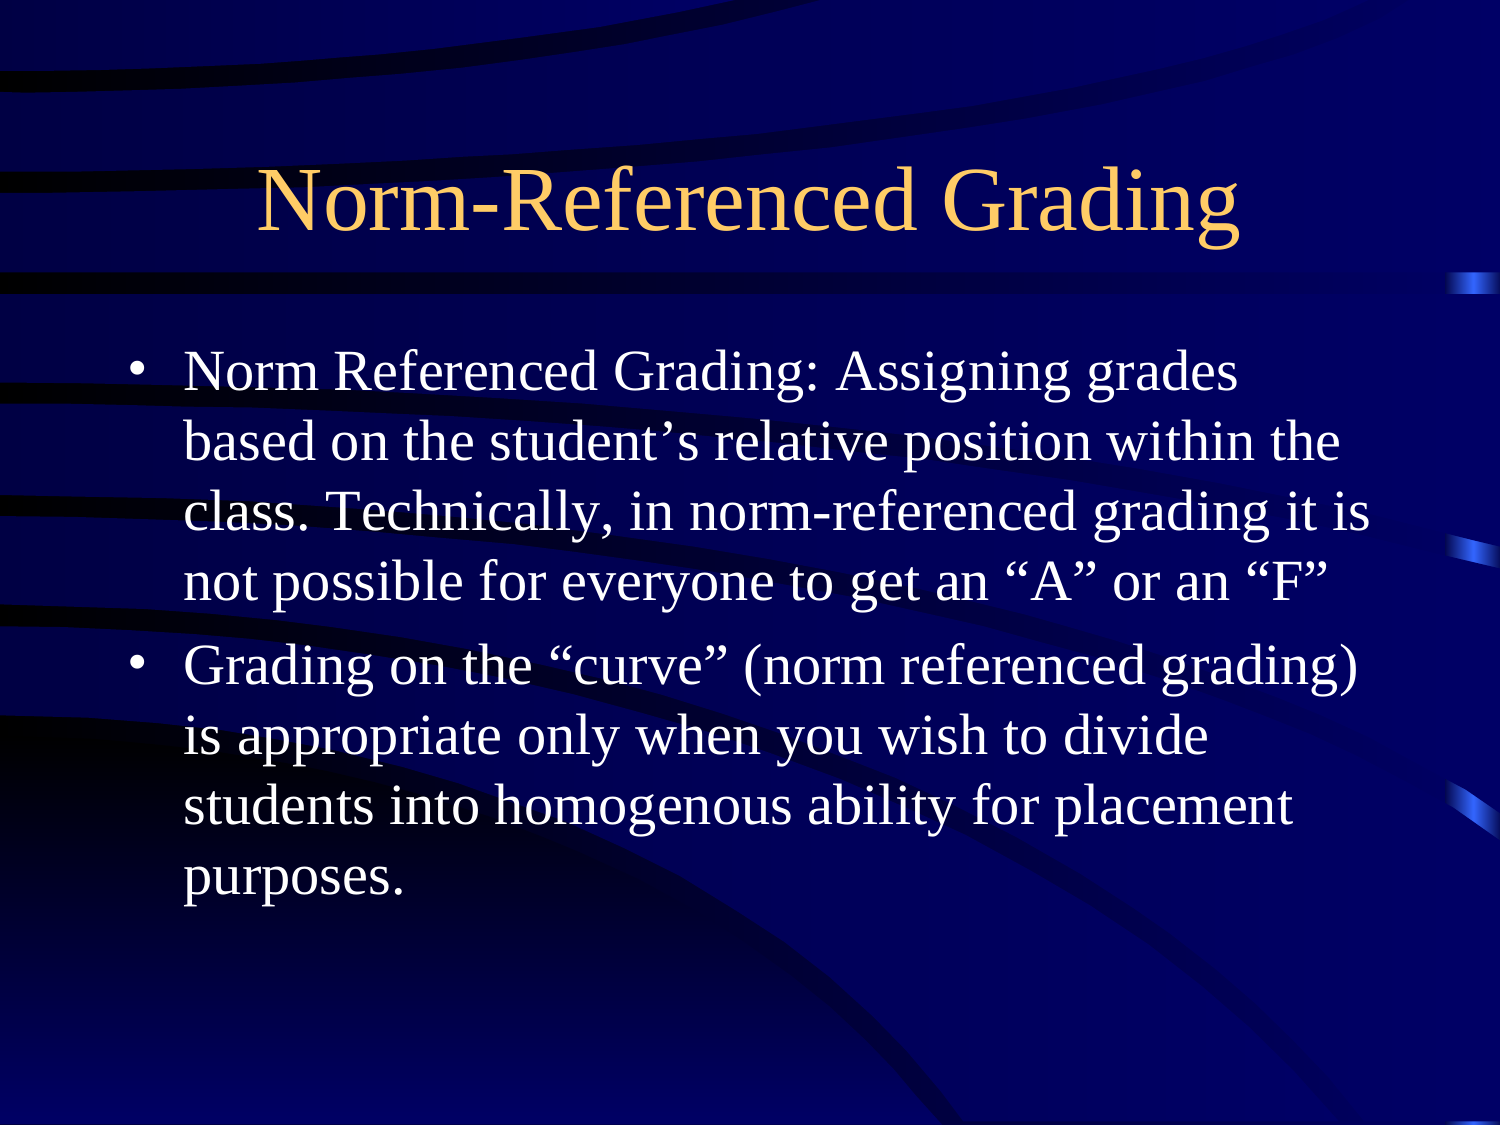

# Norm-Referenced Grading
Norm Referenced Grading: Assigning grades based on the student’s relative position within the class. Technically, in norm-referenced grading it is not possible for everyone to get an “A” or an “F”
Grading on the “curve” (norm referenced grading) is appropriate only when you wish to divide students into homogenous ability for placement purposes.